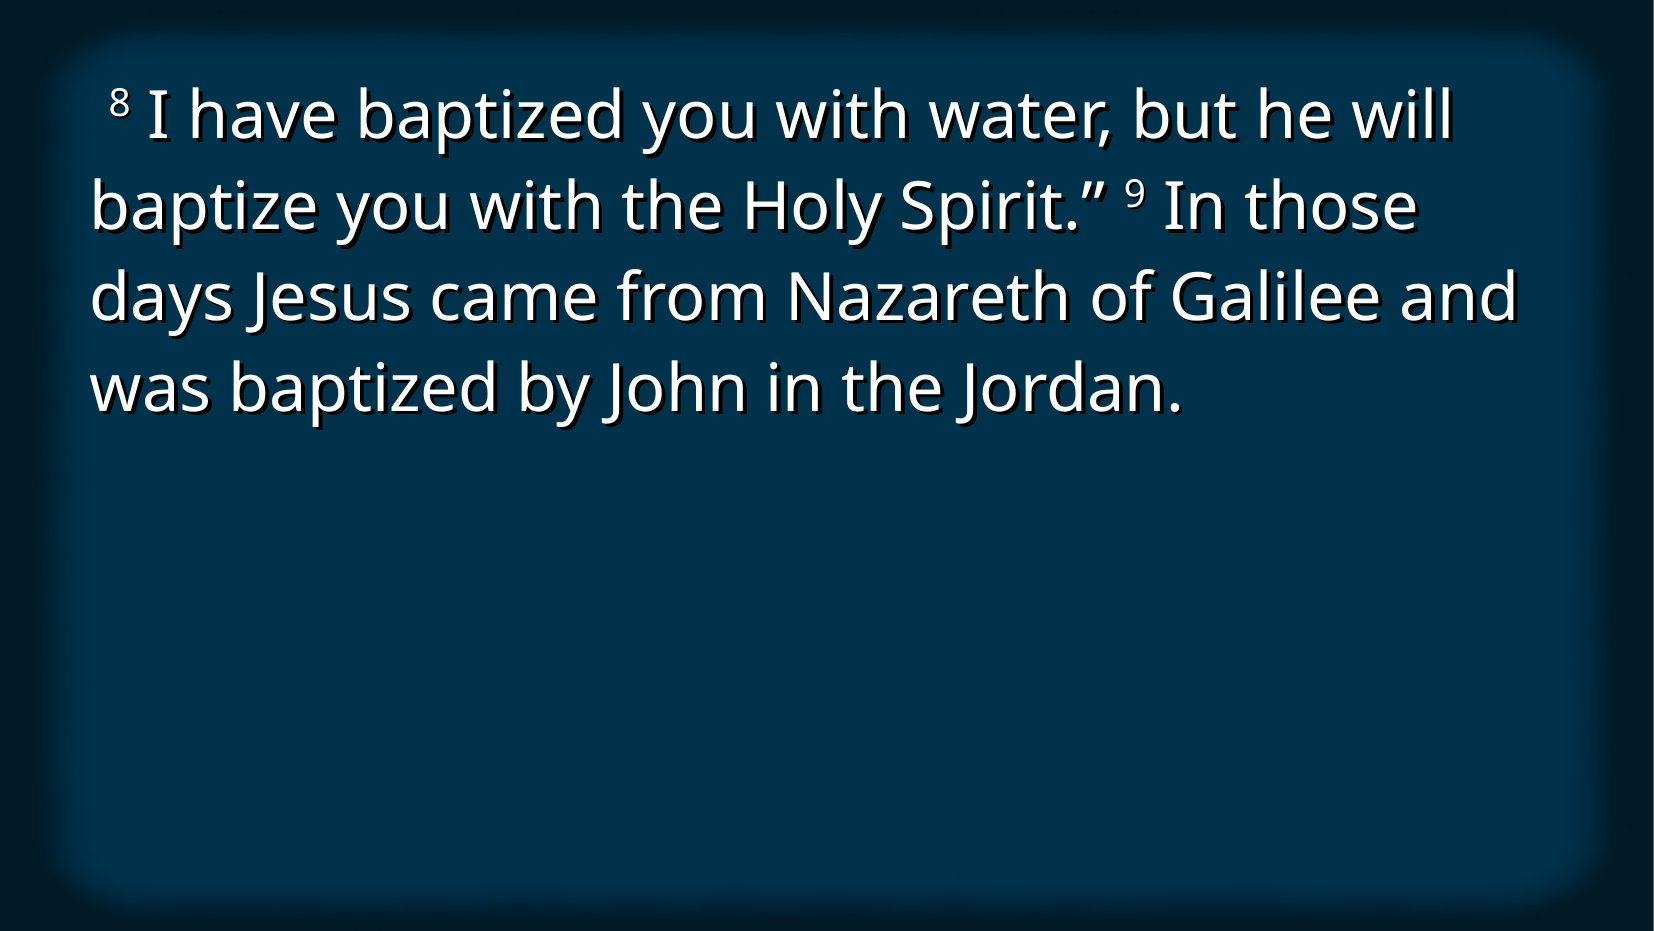

8 I have baptized you with water, but he will baptize you with the Holy Spirit.” 9 In those days Jesus came from Nazareth of Galilee and was baptized by John in the Jordan.